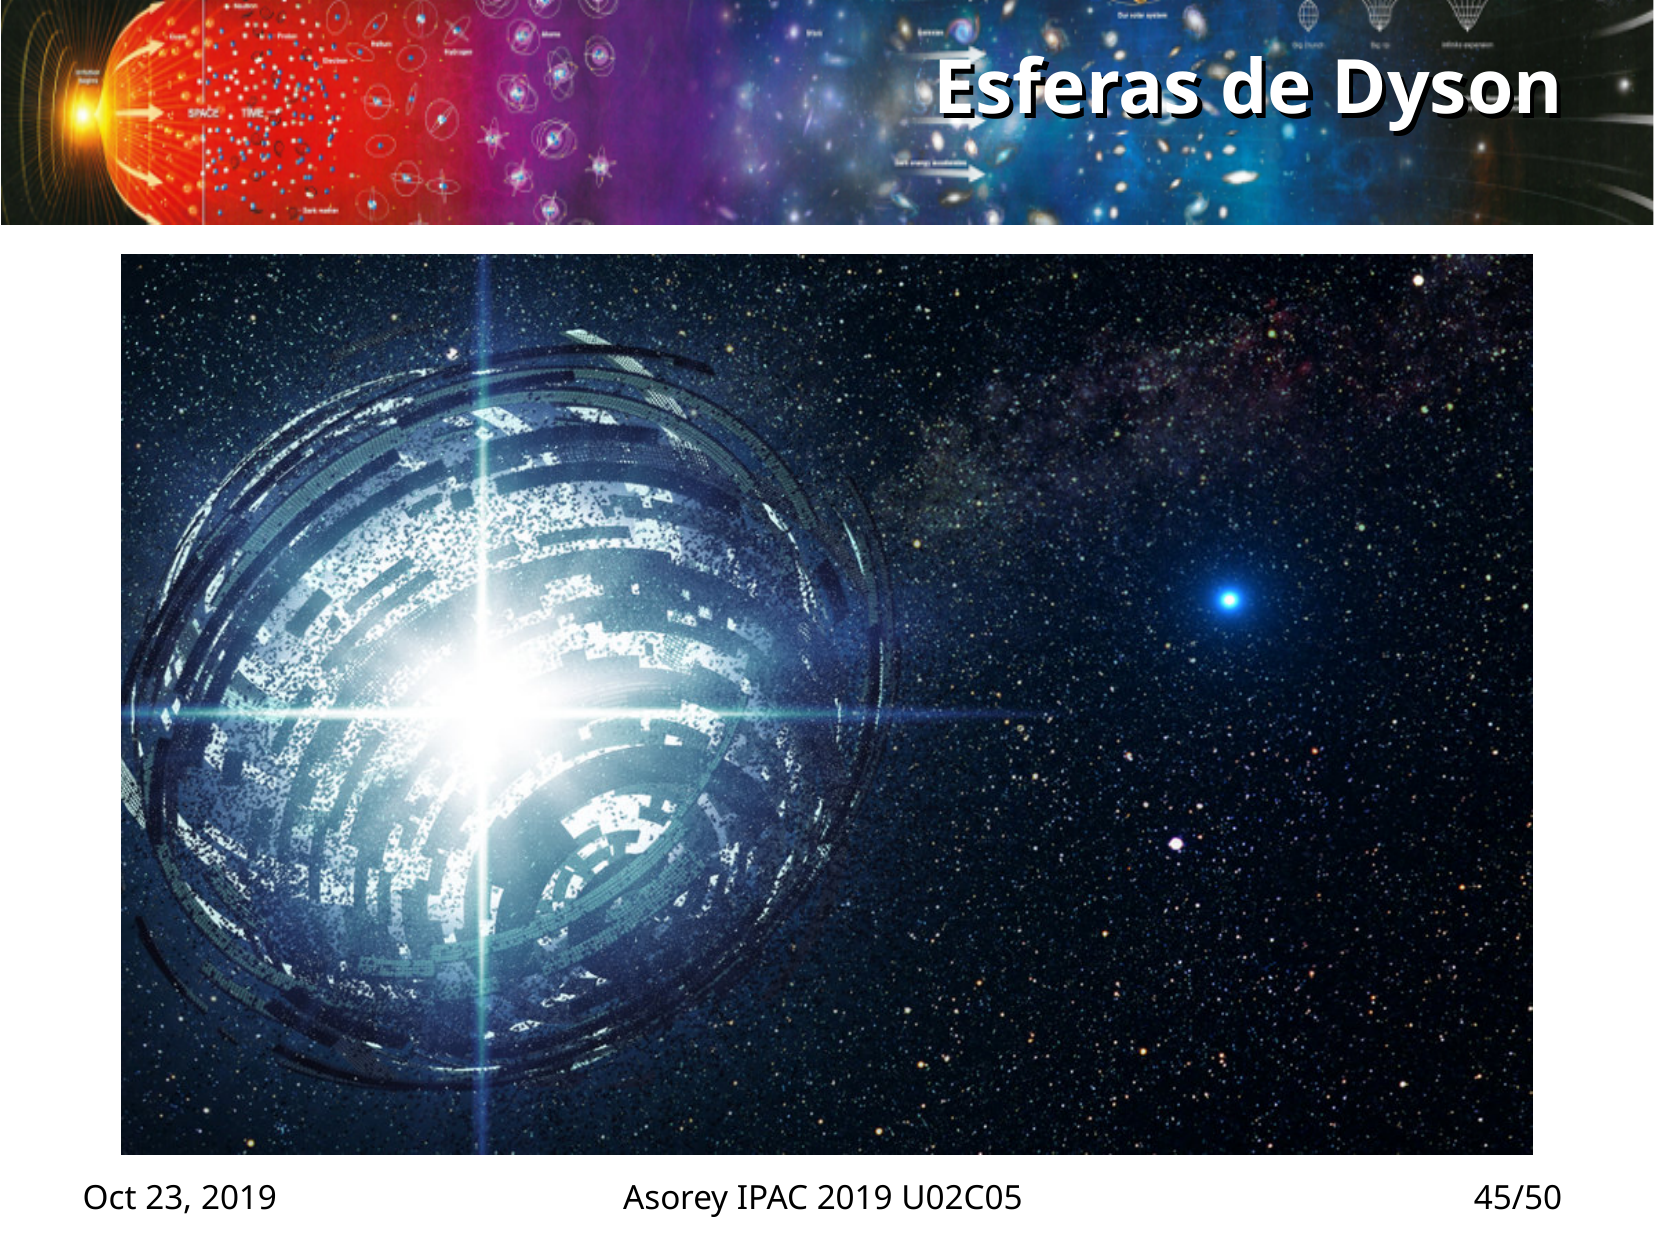

# Esferas de Dyson
Oct 23, 2019
Asorey IPAC 2019 U02C05
45